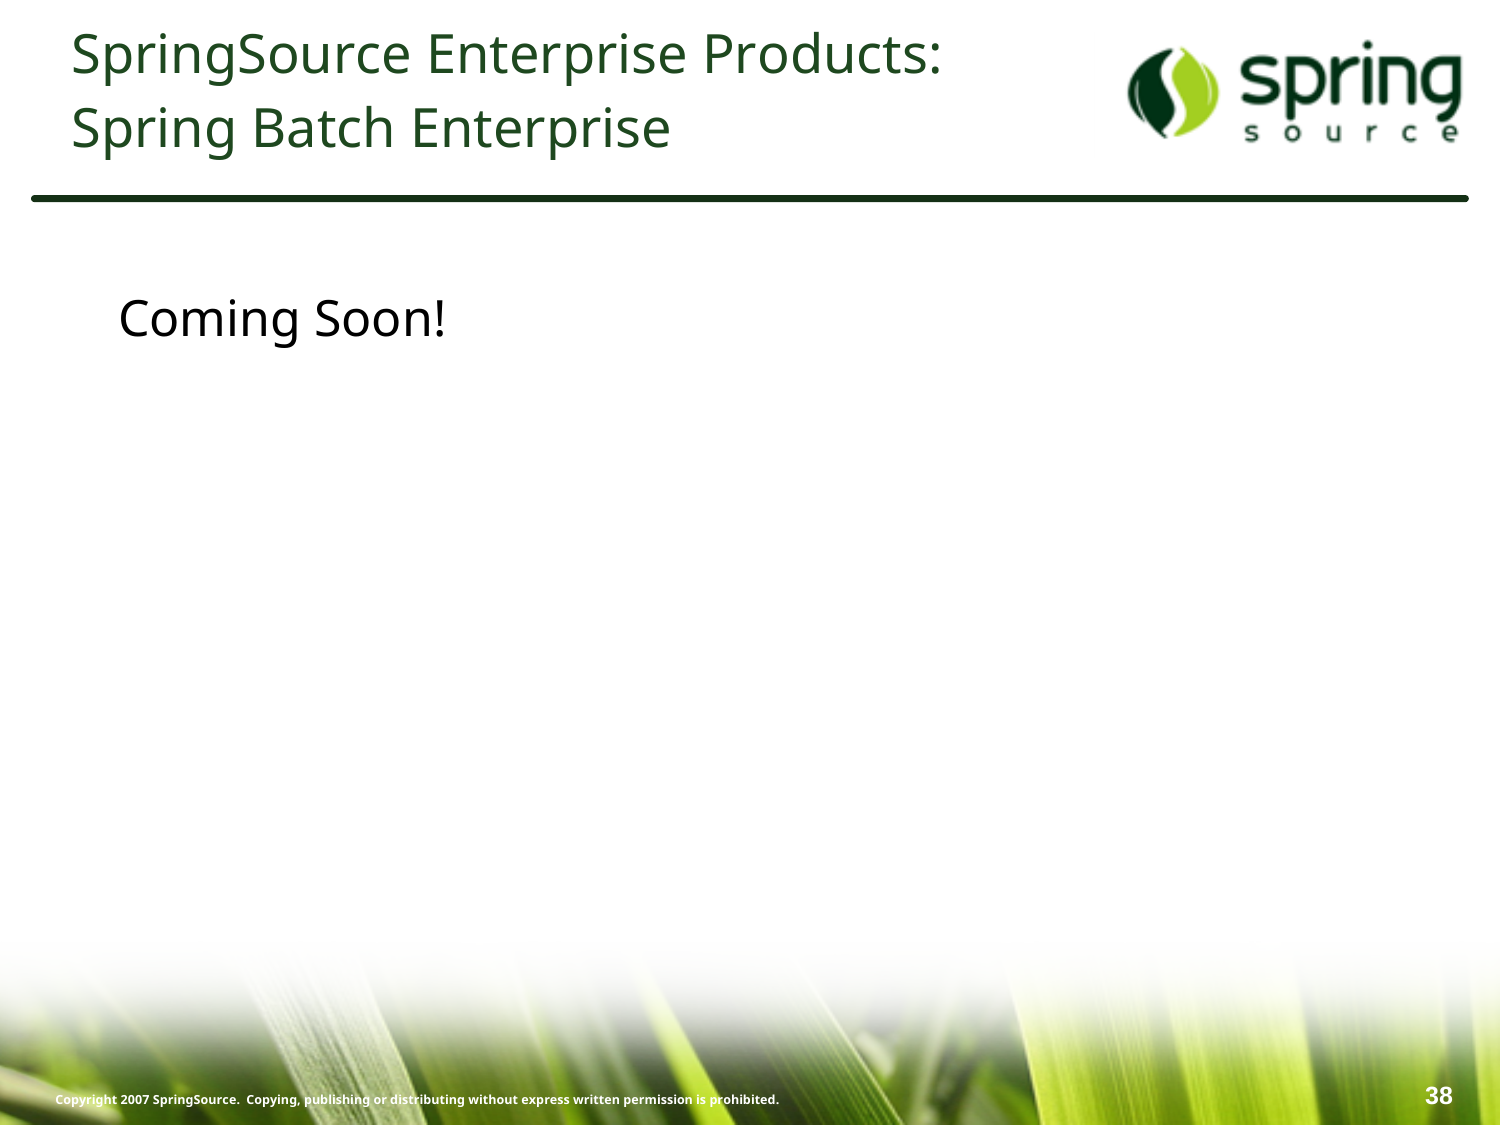

# SpringSource Enterprise Products: Spring Batch Enterprise
Coming Soon!